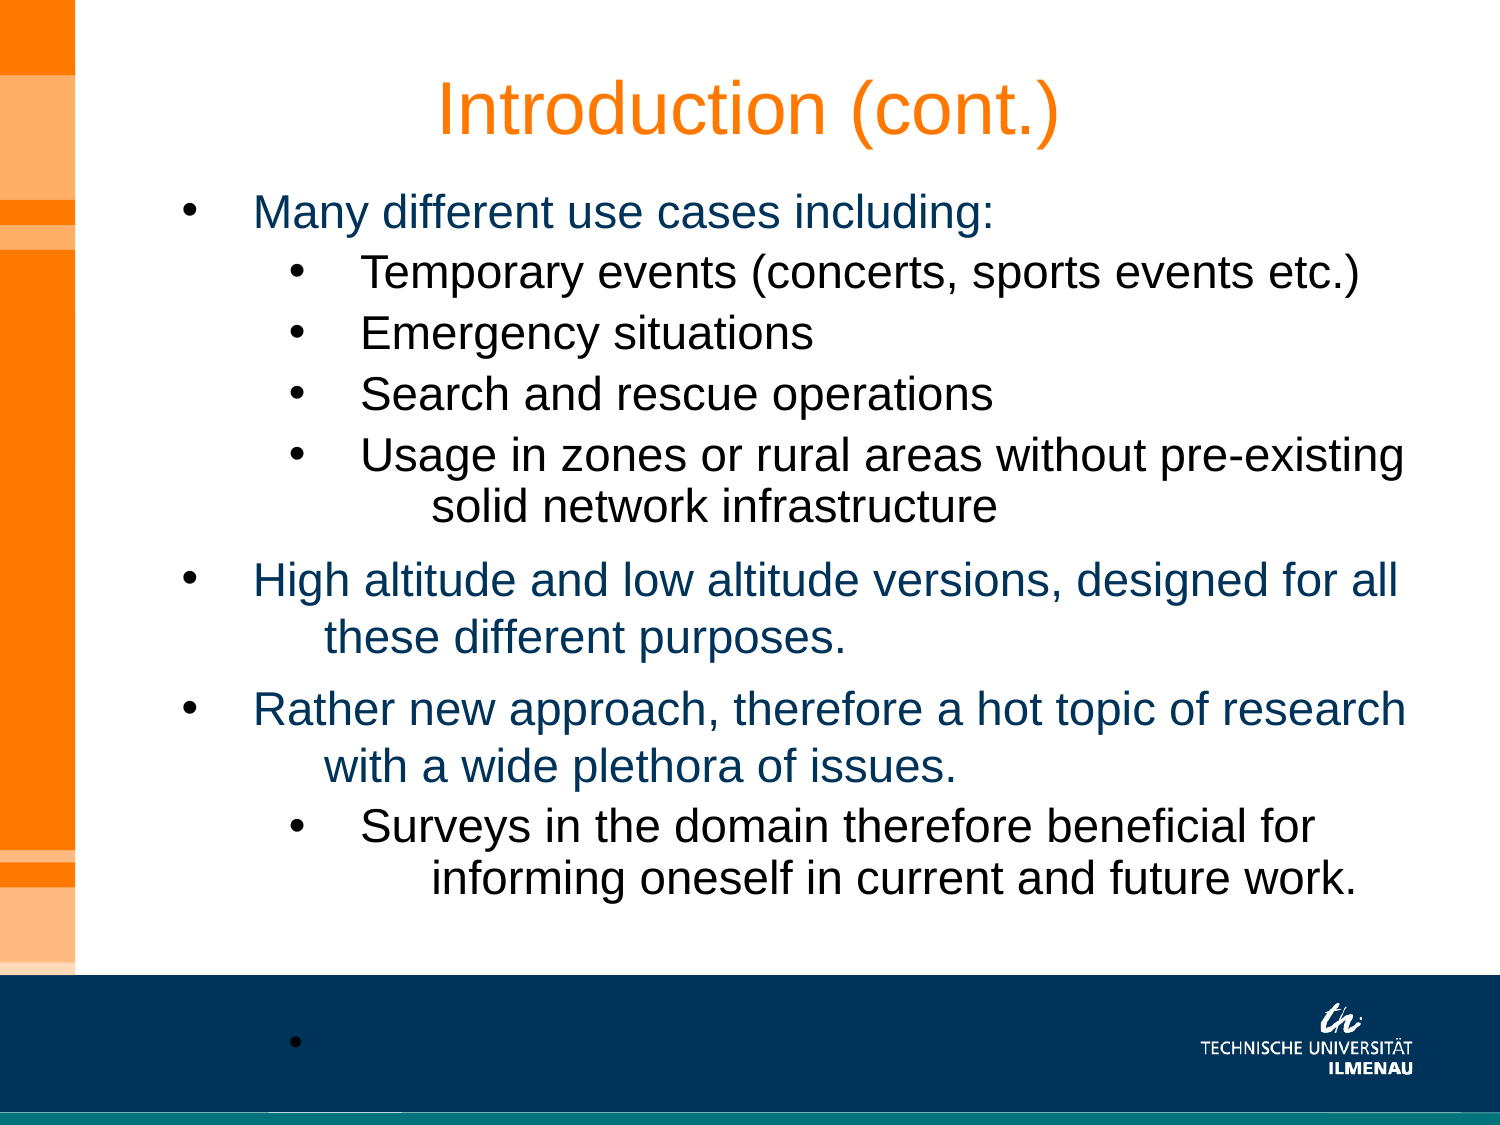

# Introduction (cont.)
Many different use cases including:
Temporary events (concerts, sports events etc.)
Emergency situations
Search and rescue operations
Usage in zones or rural areas without pre-existing solid network infrastructure
High altitude and low altitude versions, designed for all these different purposes.
Rather new approach, therefore a hot topic of research with a wide plethora of issues.
Surveys in the domain therefore beneficial for informing oneself in current and future work.